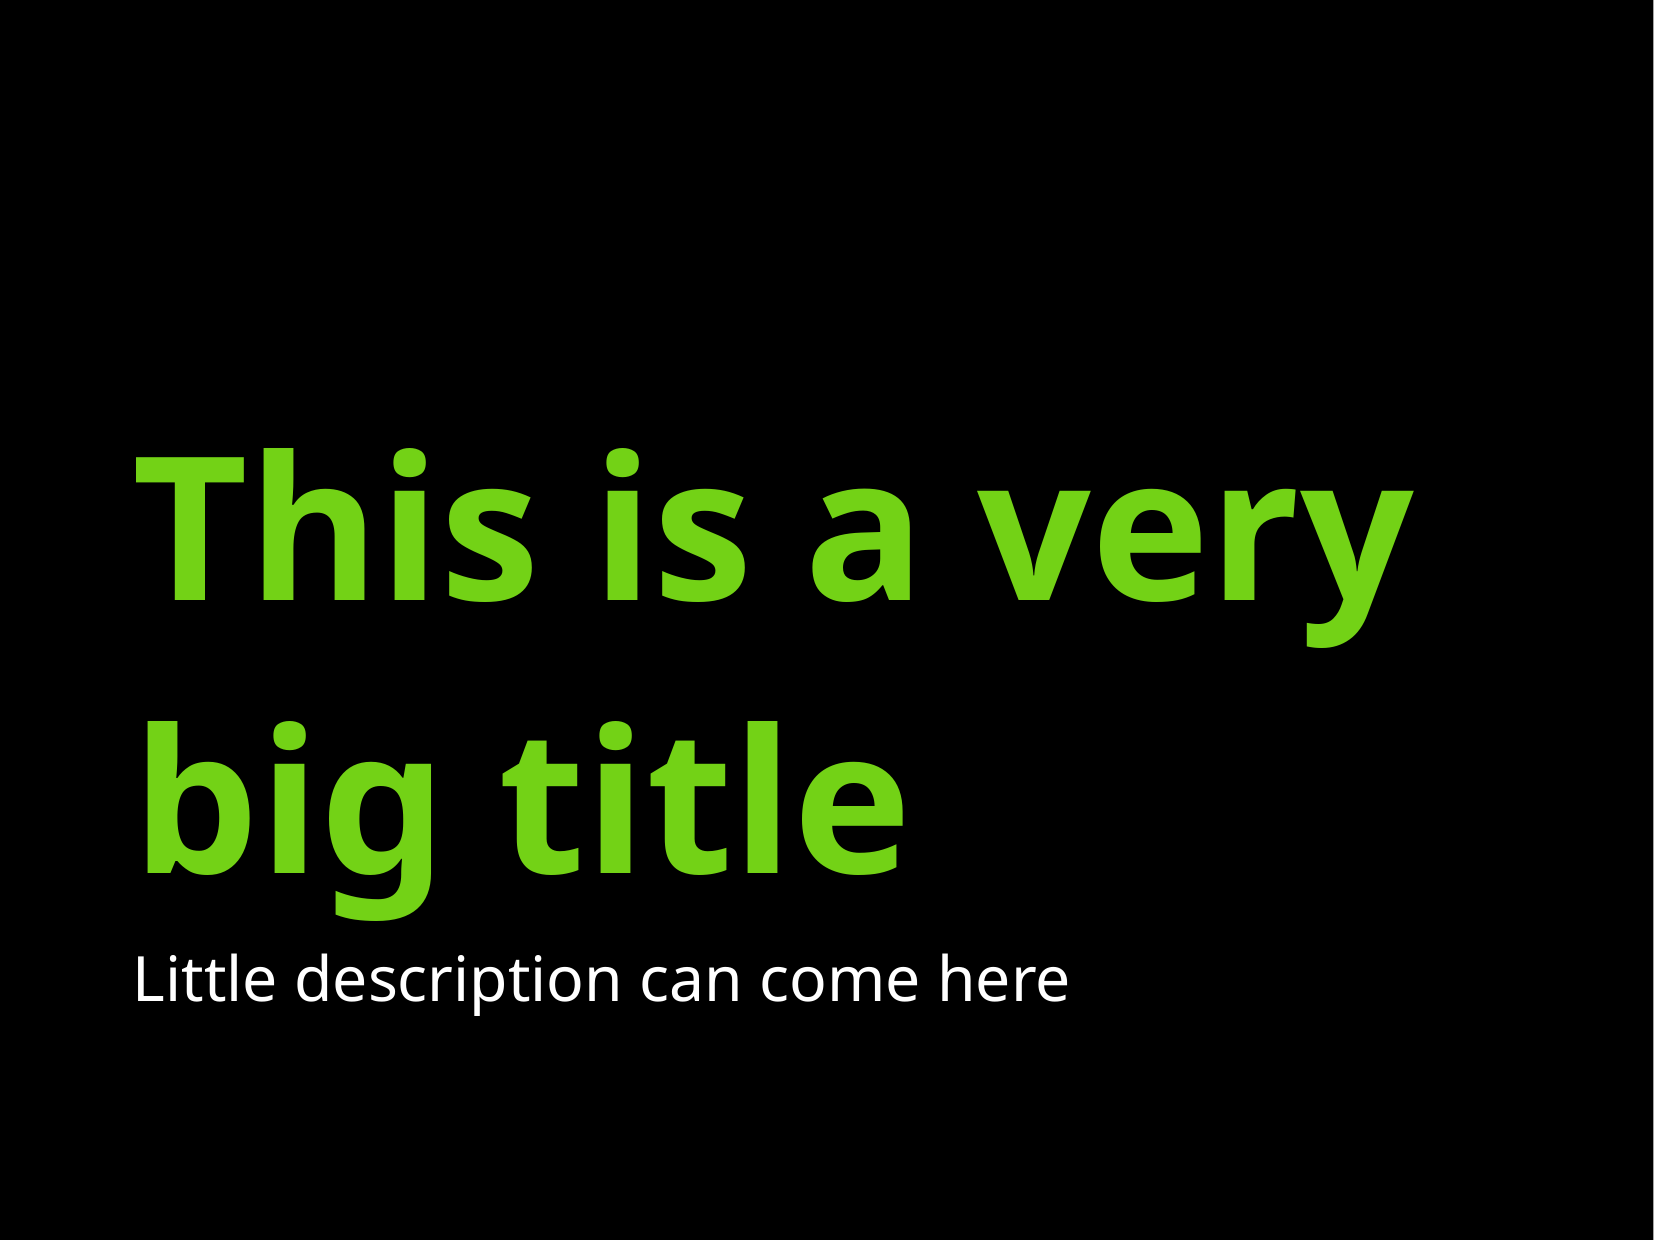

This is a very big title
Little description can come here